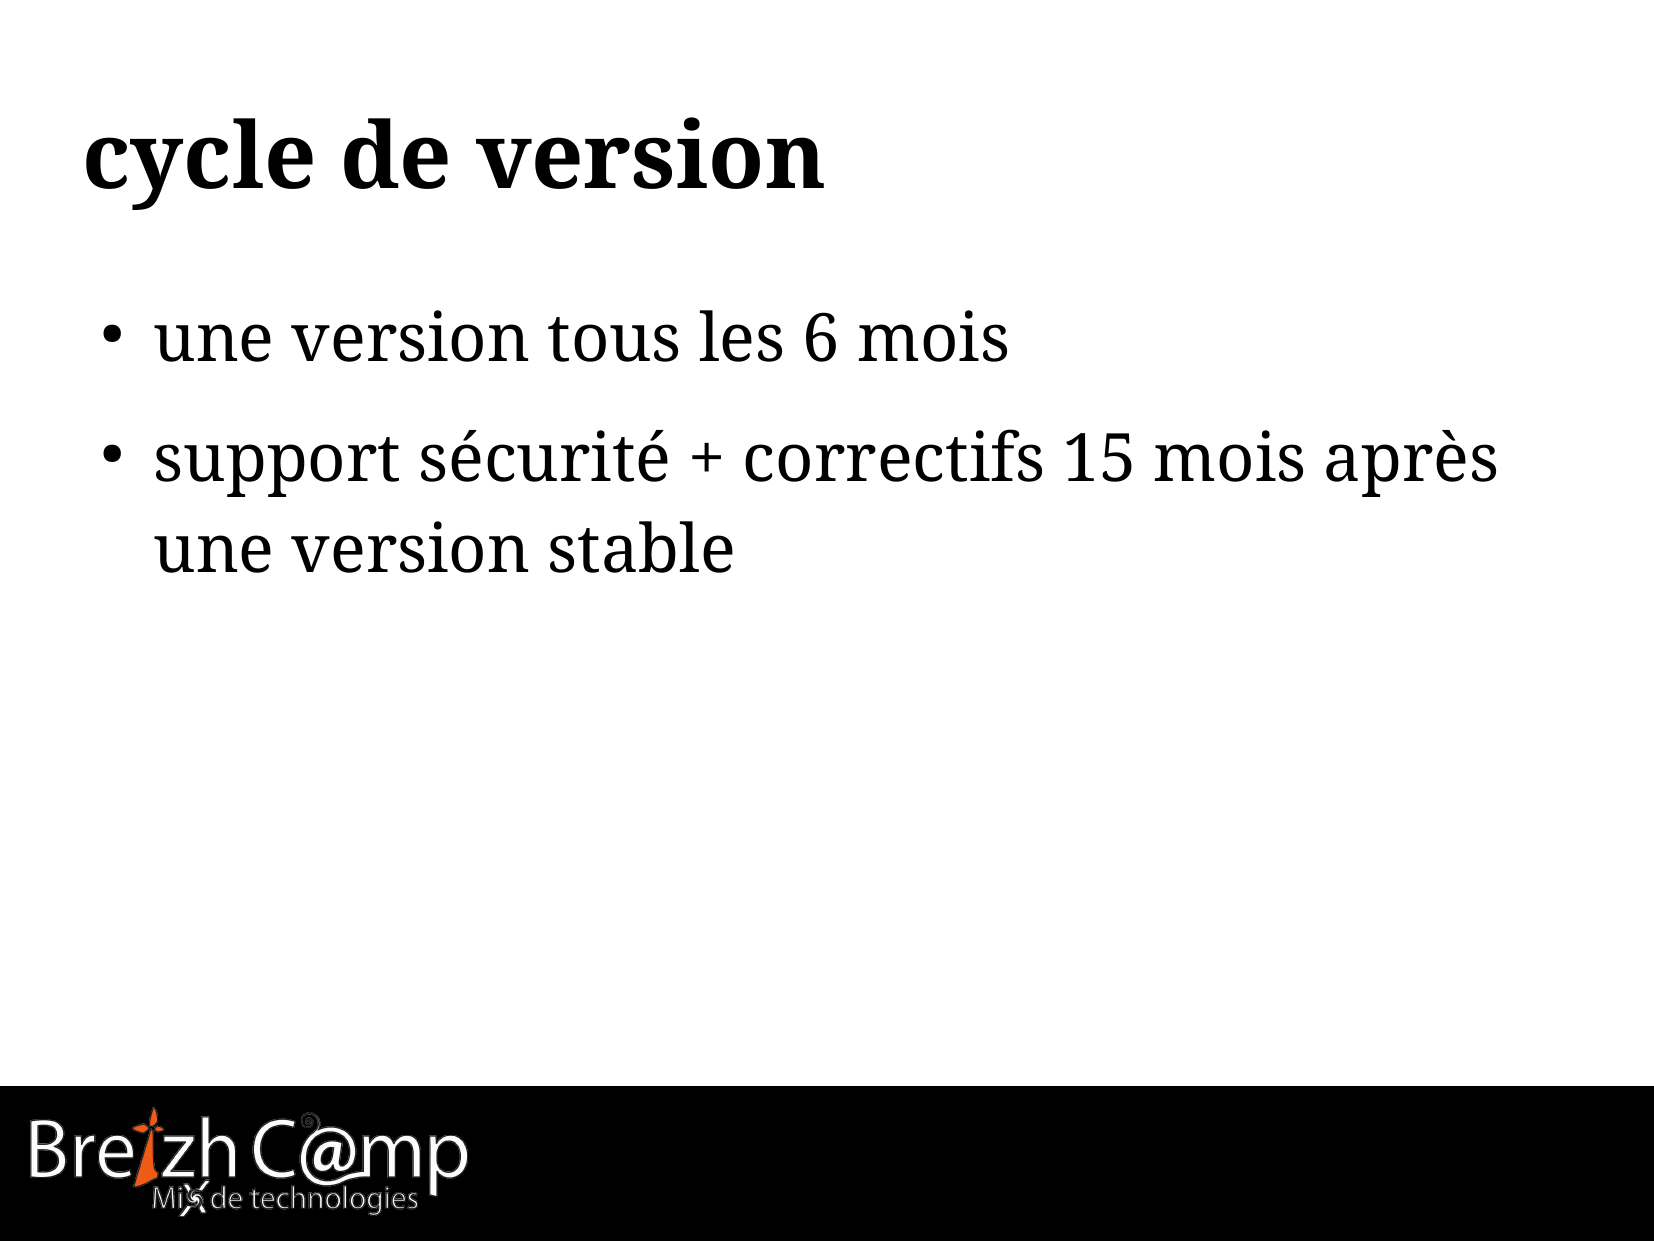

# cycle de version
une version tous les 6 mois
support sécurité + correctifs 15 mois après une version stable
17